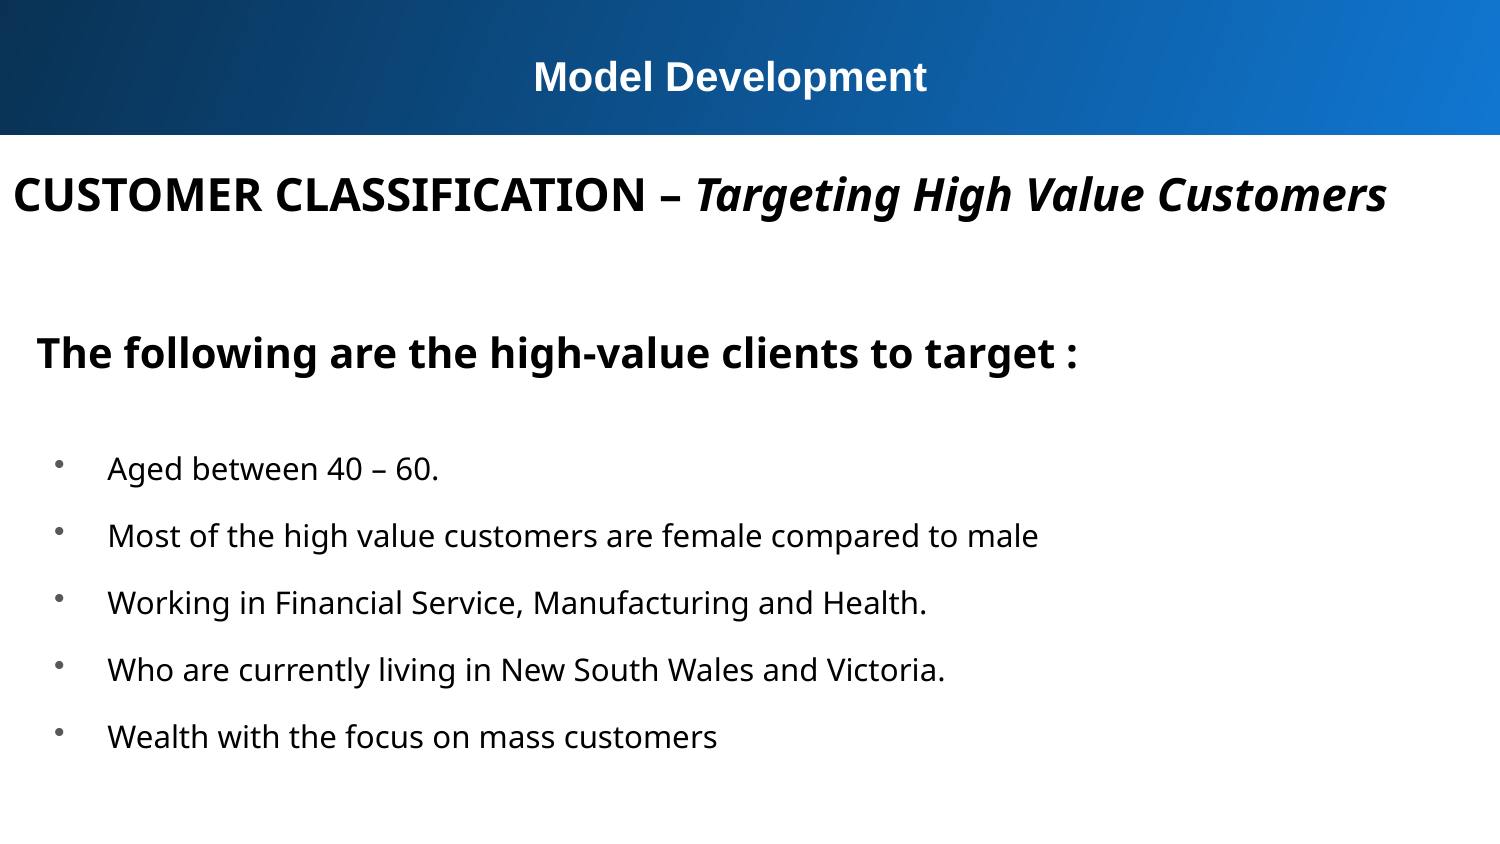

Model Development
CUSTOMER CLASSIFICATION – Targeting High Value Customers
# The following are the high-value clients to target :
Aged between 40 – 60.
Most of the high value customers are female compared to male
Working in Financial Service, Manufacturing and Health.
Who are currently living in New South Wales and Victoria.
Wealth with the focus on mass customers